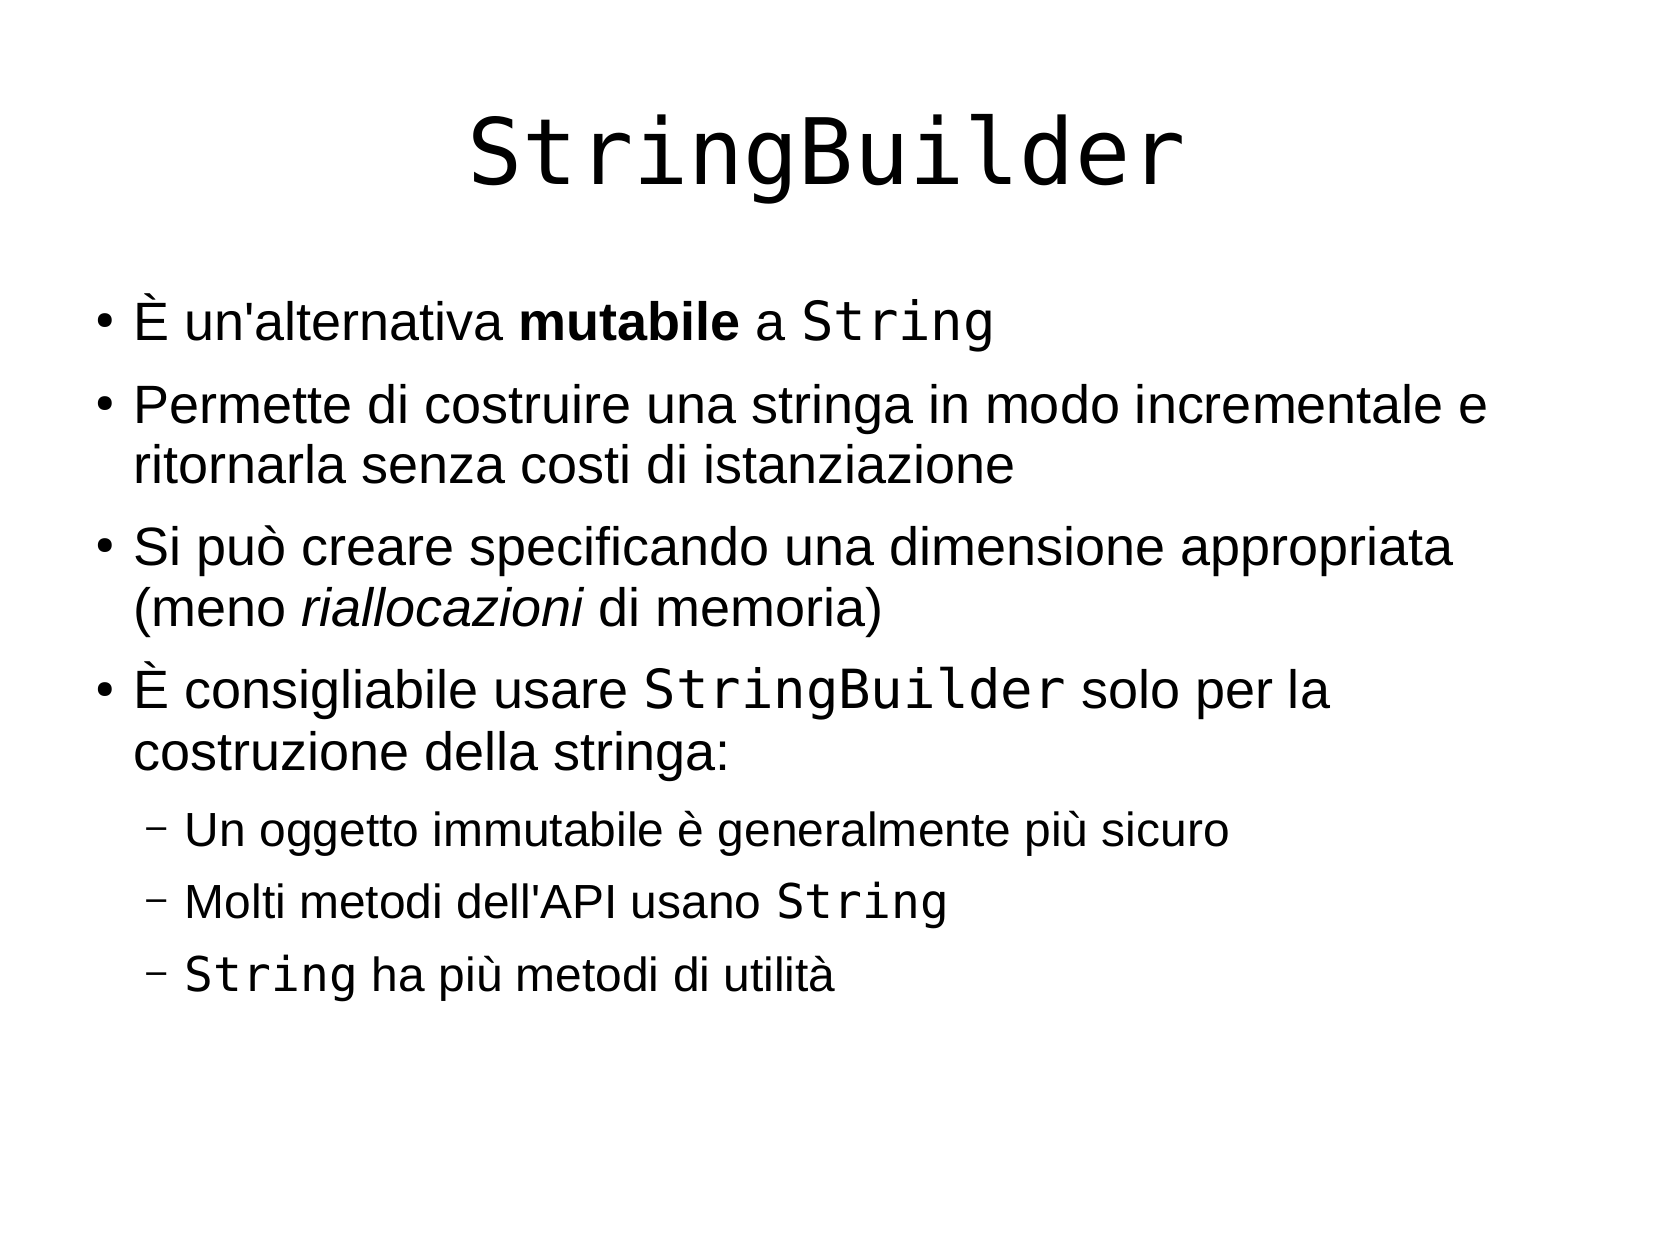

# StringBuilder
È un'alternativa mutabile a String
Permette di costruire una stringa in modo incrementale e ritornarla senza costi di istanziazione
Si può creare specificando una dimensione appropriata (meno riallocazioni di memoria)
È consigliabile usare StringBuilder solo per la costruzione della stringa:
Un oggetto immutabile è generalmente più sicuro
Molti metodi dell'API usano String
String ha più metodi di utilità